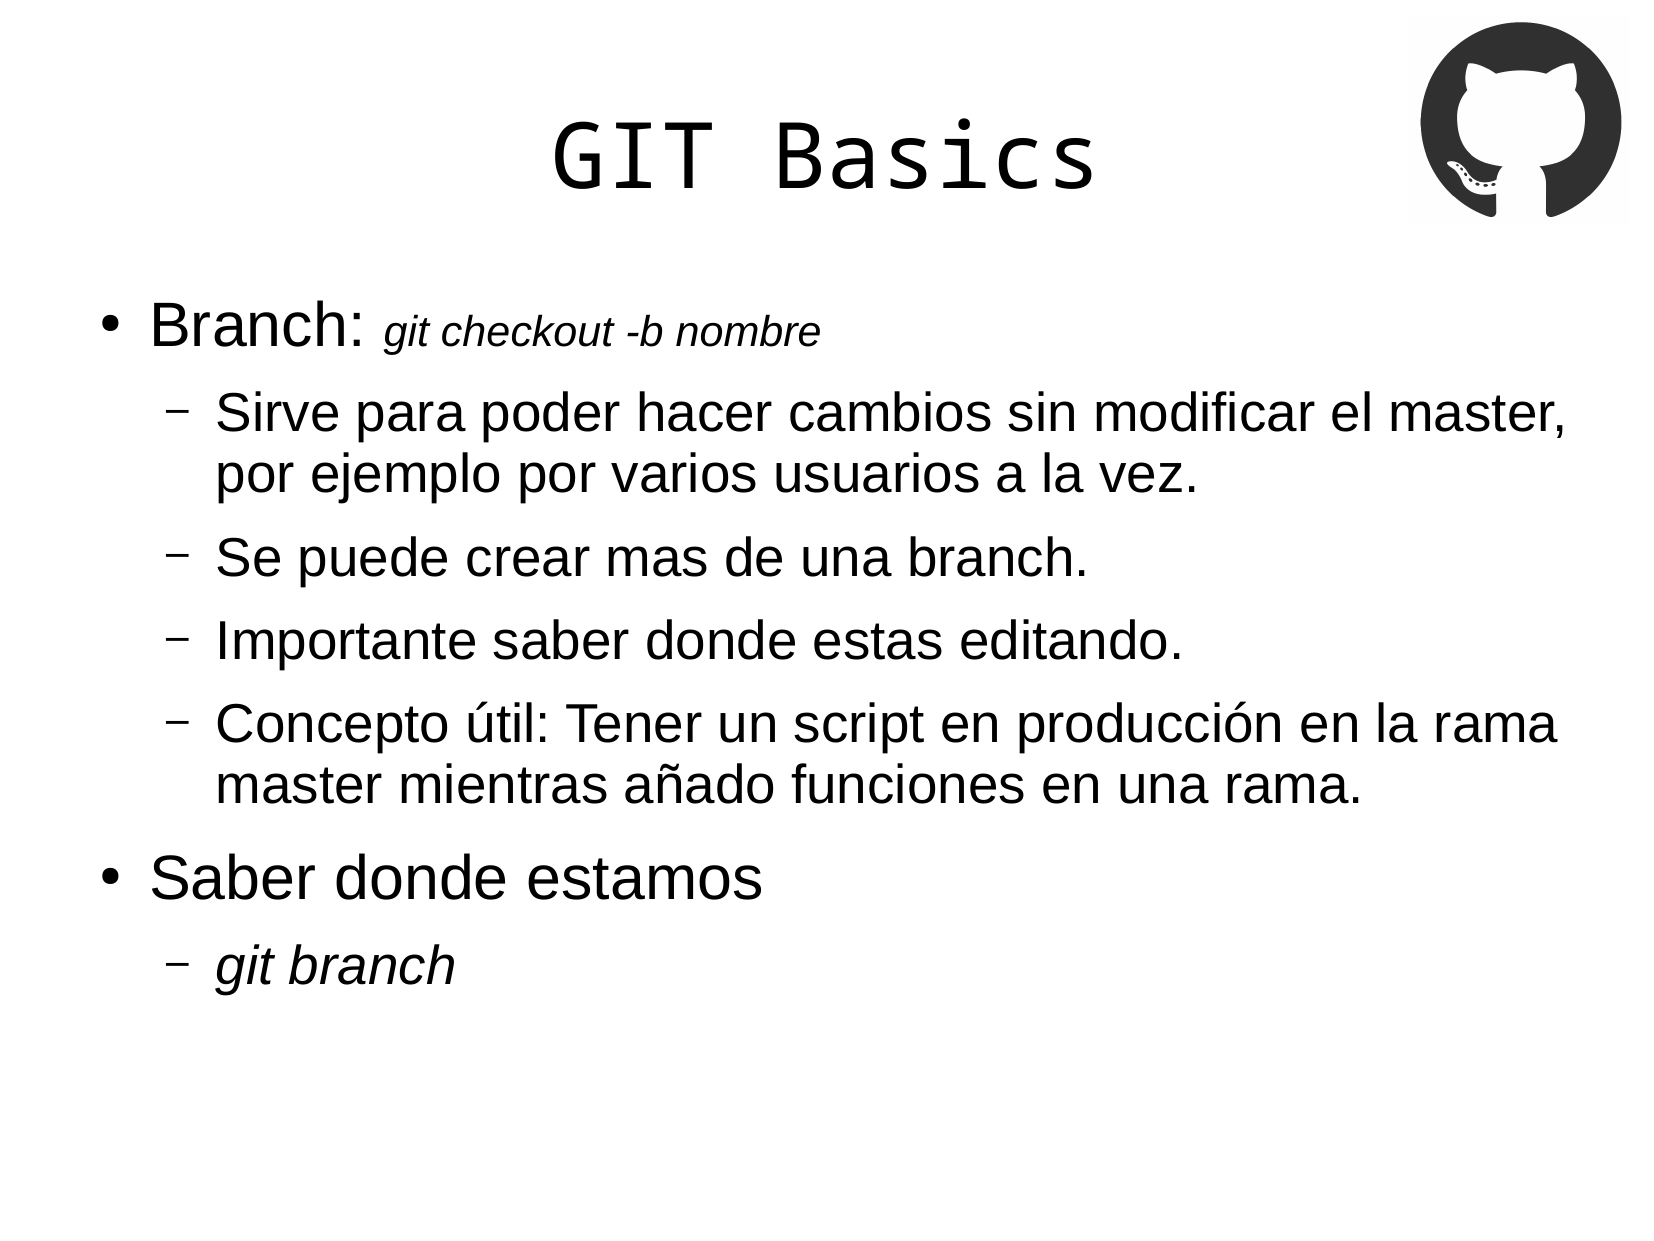

# GIT Basics
Branch: git checkout -b nombre
Sirve para poder hacer cambios sin modificar el master, por ejemplo por varios usuarios a la vez.
Se puede crear mas de una branch.
Importante saber donde estas editando.
Concepto útil: Tener un script en producción en la rama master mientras añado funciones en una rama.
Saber donde estamos
git branch